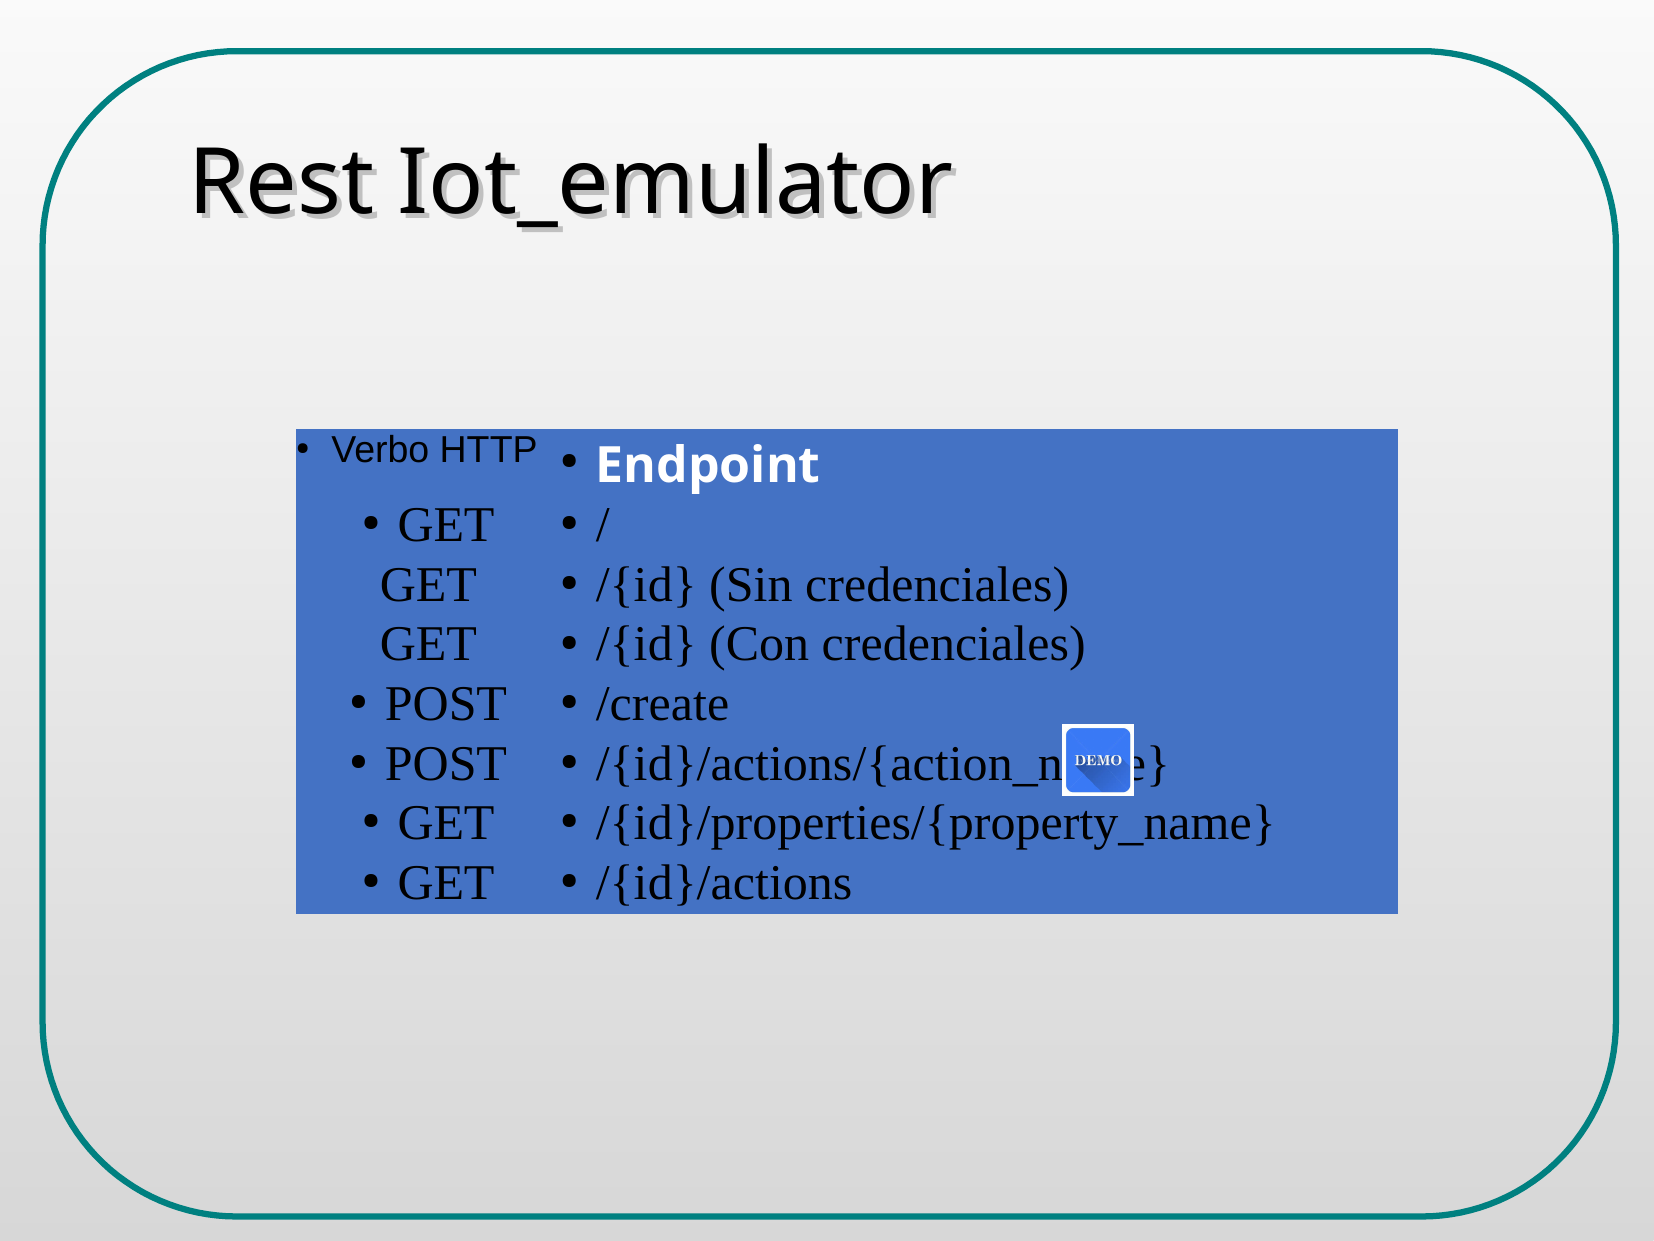

# Rest Iot_emulator
| Verbo HTTP | Endpoint |
| --- | --- |
| GET | / |
| GET | /{id} (Sin credenciales) |
| GET | /{id} (Con credenciales) |
| POST | /create |
| POST | /{id}/actions/{action\_name} |
| GET | /{id}/properties/{property\_name} |
| GET | /{id}/actions |